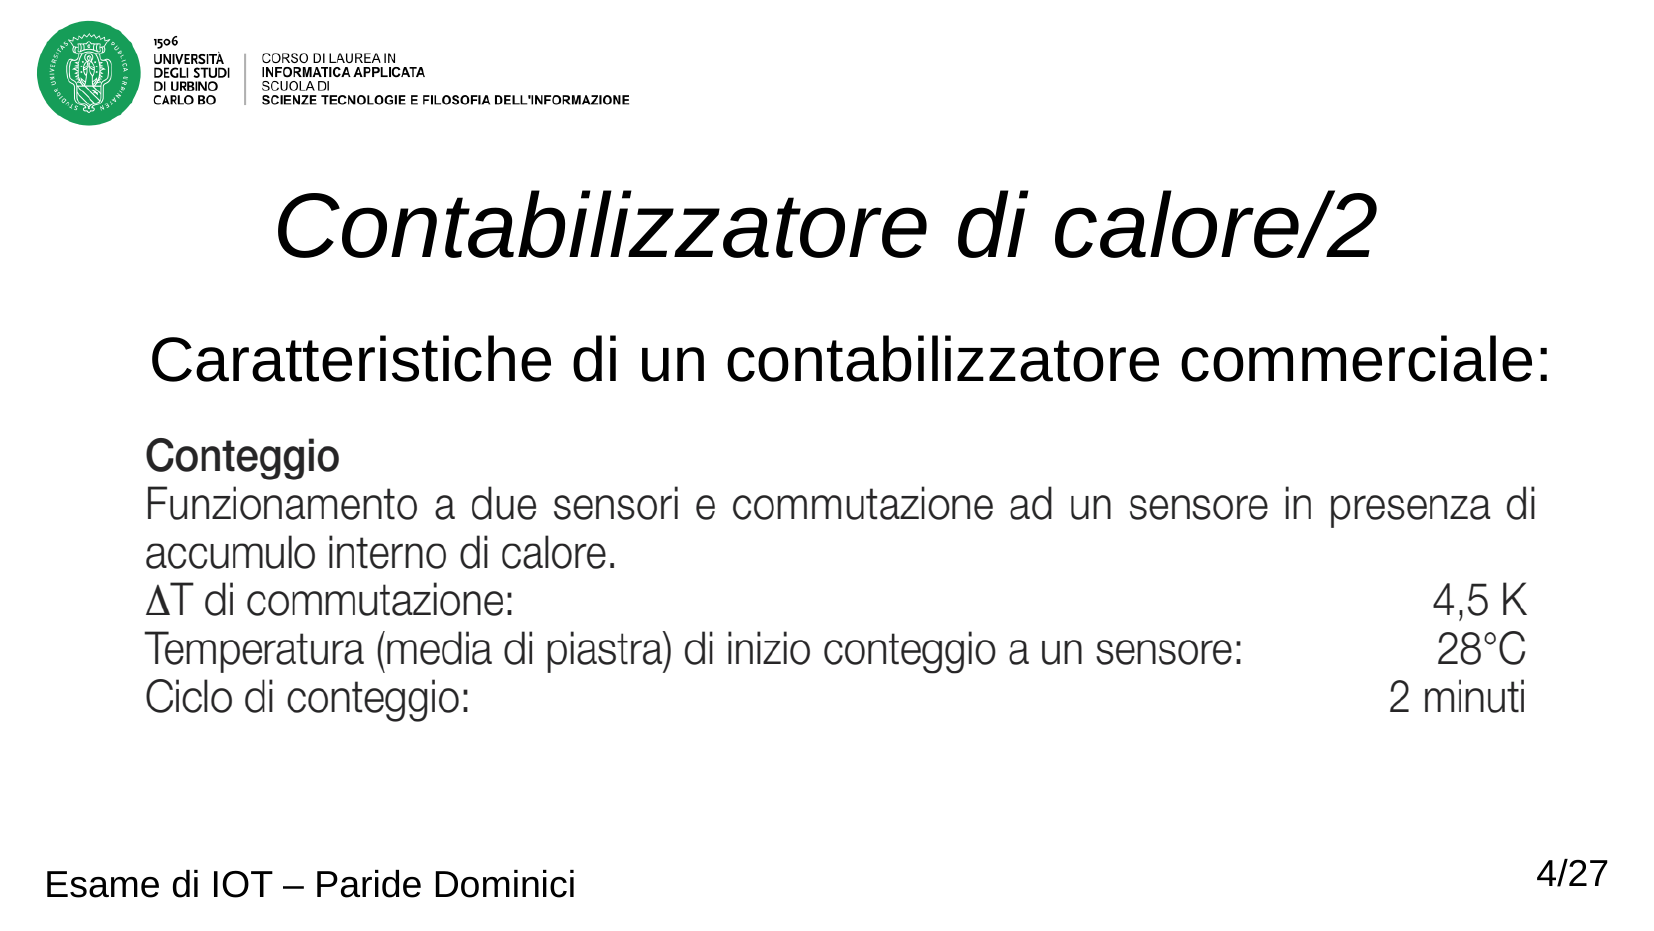

# Contabilizzatore di calore/2
Caratteristiche di un contabilizzatore commerciale:
4/27
Esame di IOT – Paride Dominici